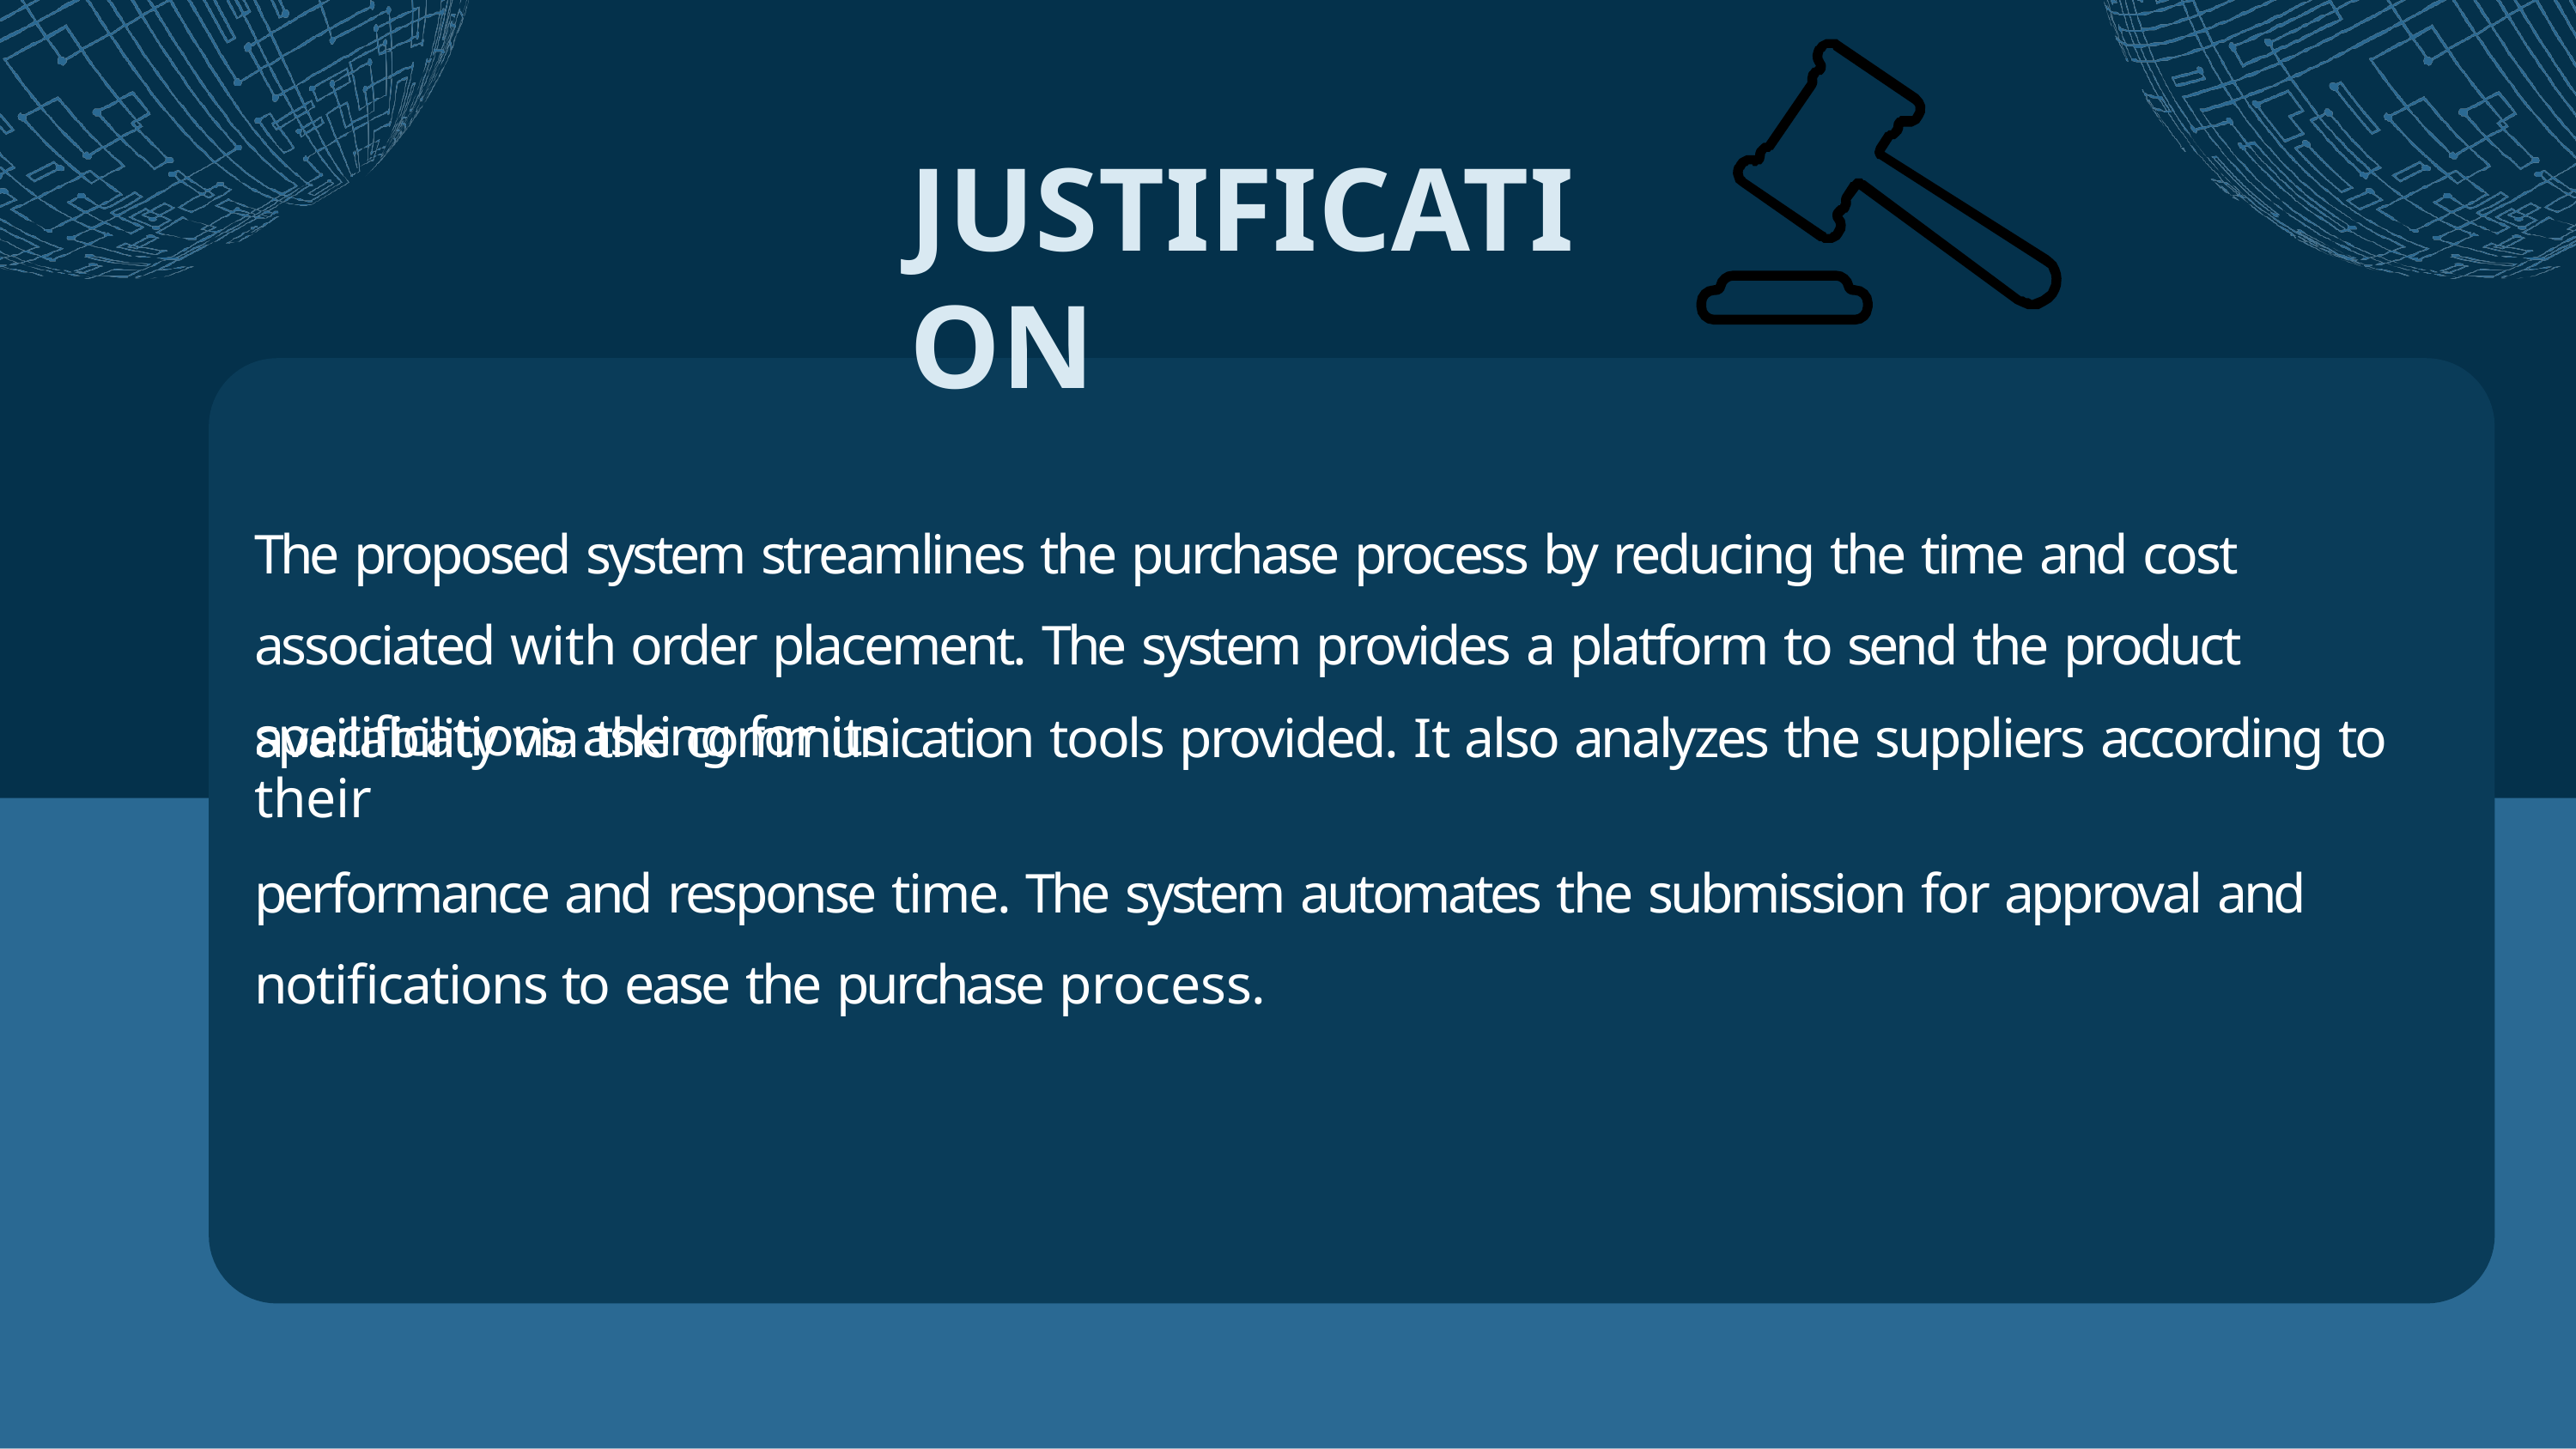

# JUSTIFICATION
The proposed system streamlines the purchase process by reducing the time and cost associated with order placement. The system provides a platform to send the product specifications asking for its
availability via the communication tools provided. It also analyzes the suppliers according to their
performance and response time. The system automates the submission for approval and notifications to ease the purchase process.